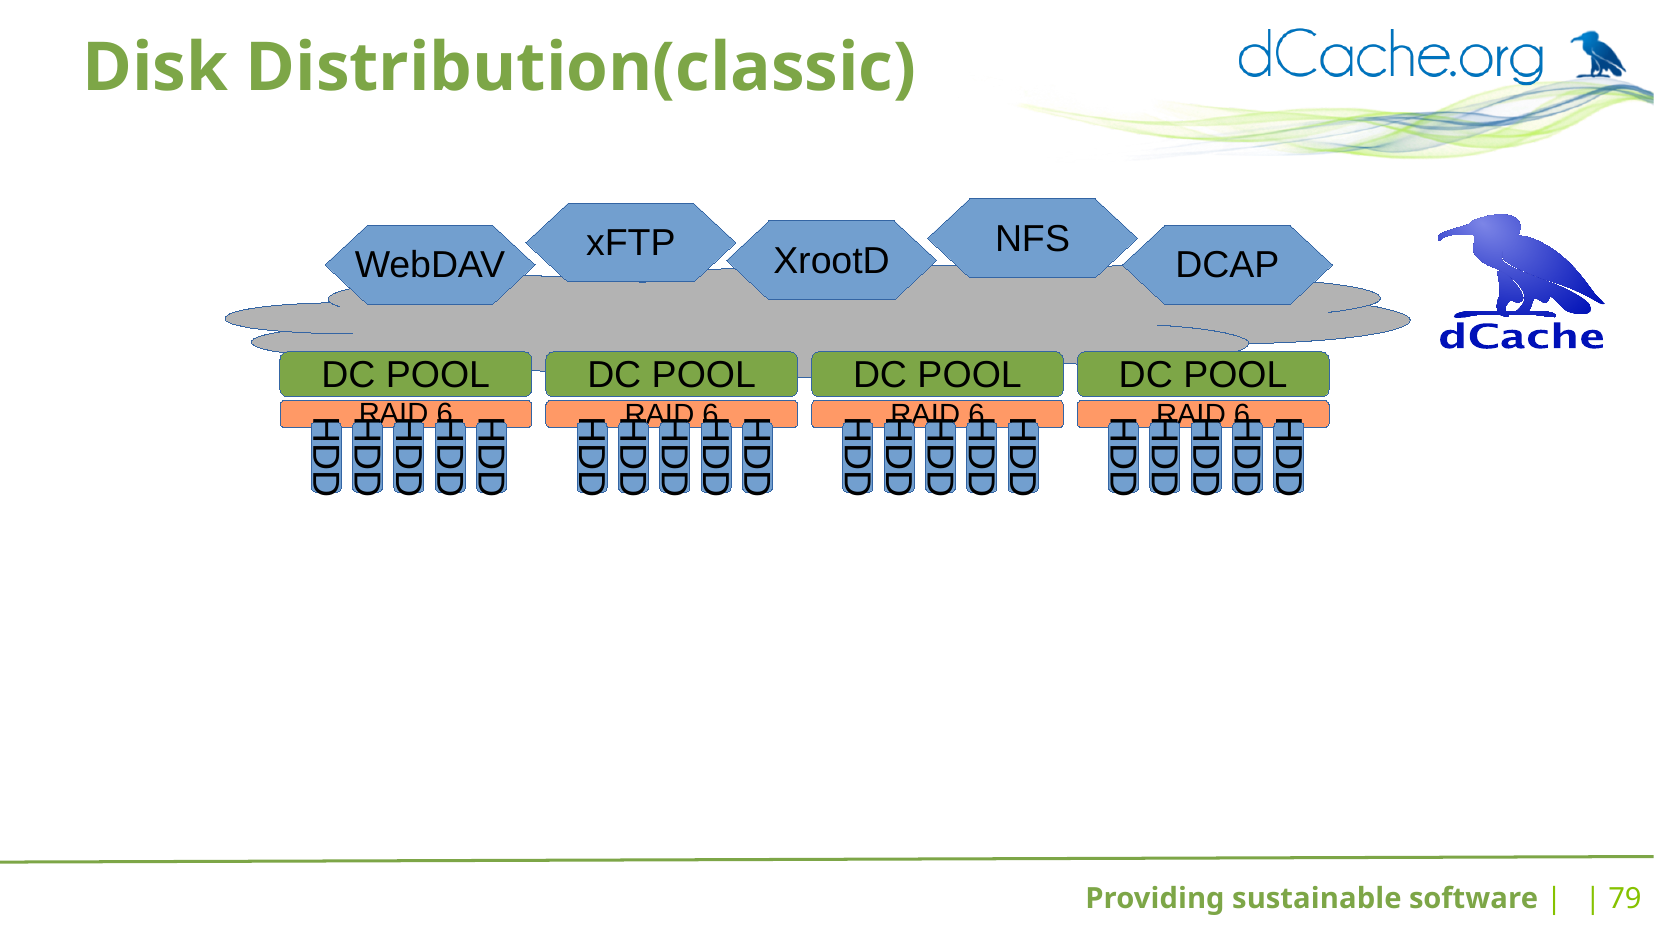

# Disk Distribution(classic)
NFS
xFTP
XrootD
WebDAV
DCAP
DC POOL
DC POOL
DC POOL
DC POOL
RAID 6
HDD
HDD
HDD
HDD
HDD
RAID 6
HDD
HDD
HDD
HDD
HDD
RAID 6
HDD
HDD
HDD
HDD
HDD
RAID 6
HDD
HDD
HDD
HDD
HDD
79